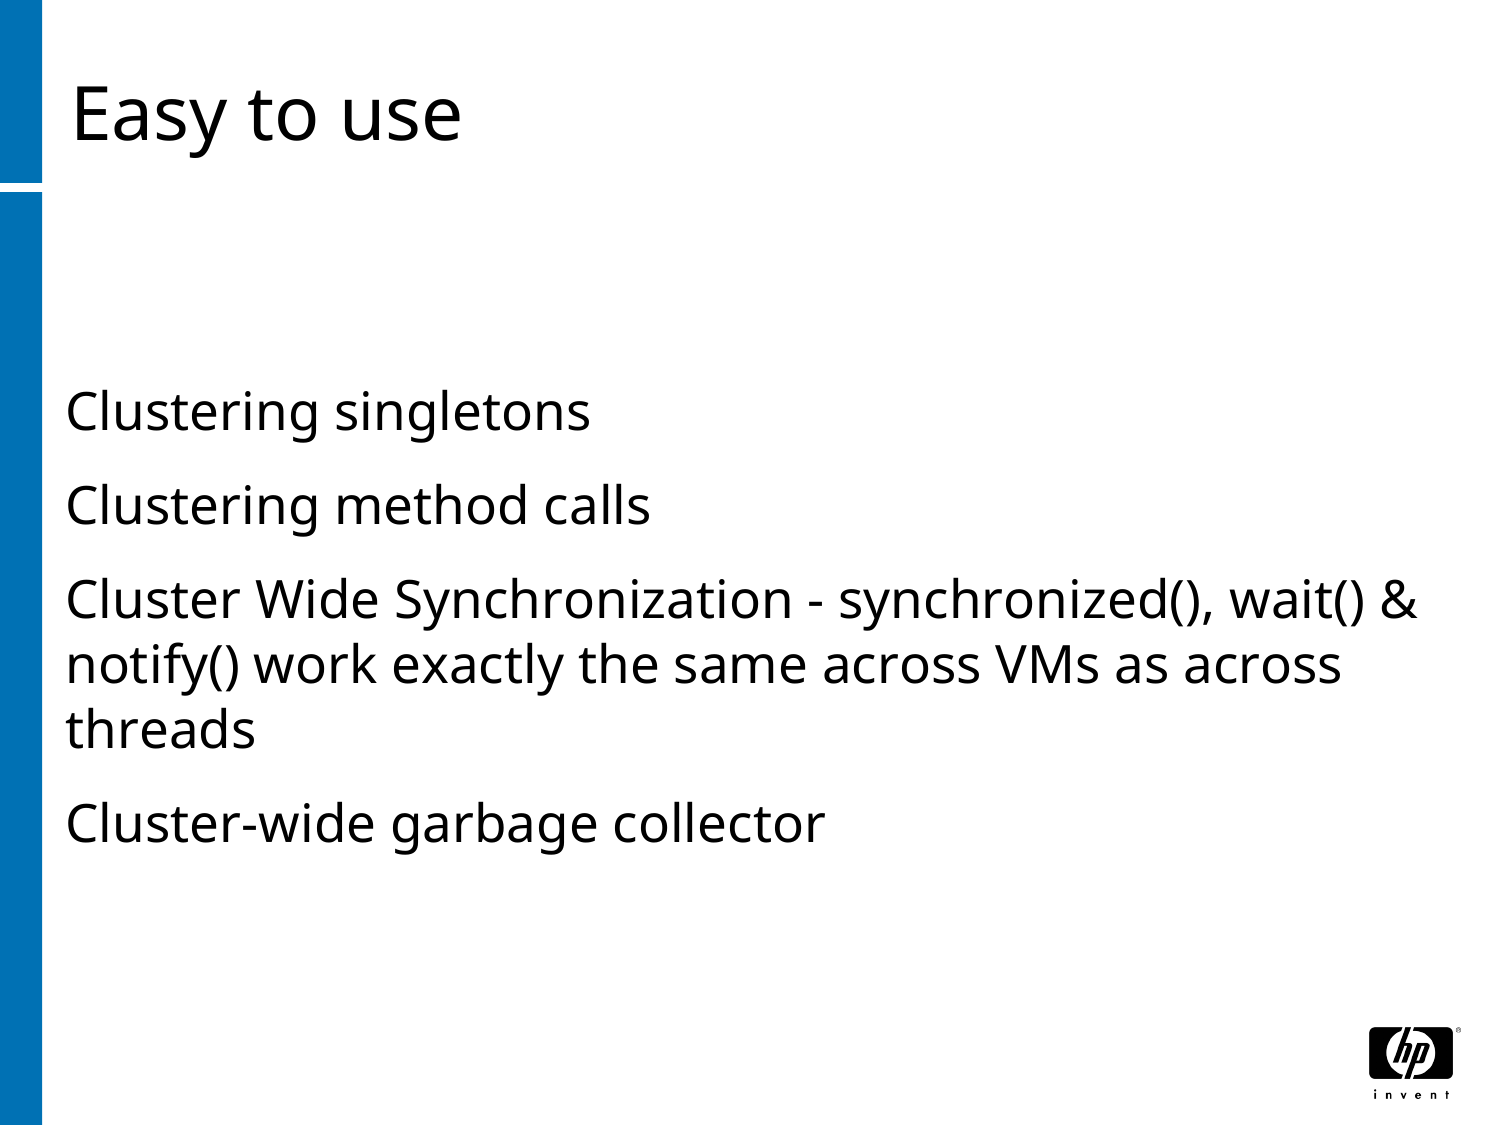

# Easy to use
Clustering singletons
Clustering method calls
Cluster Wide Synchronization - synchronized(), wait() & notify() work exactly the same across VMs as across threads
Cluster-wide garbage collector